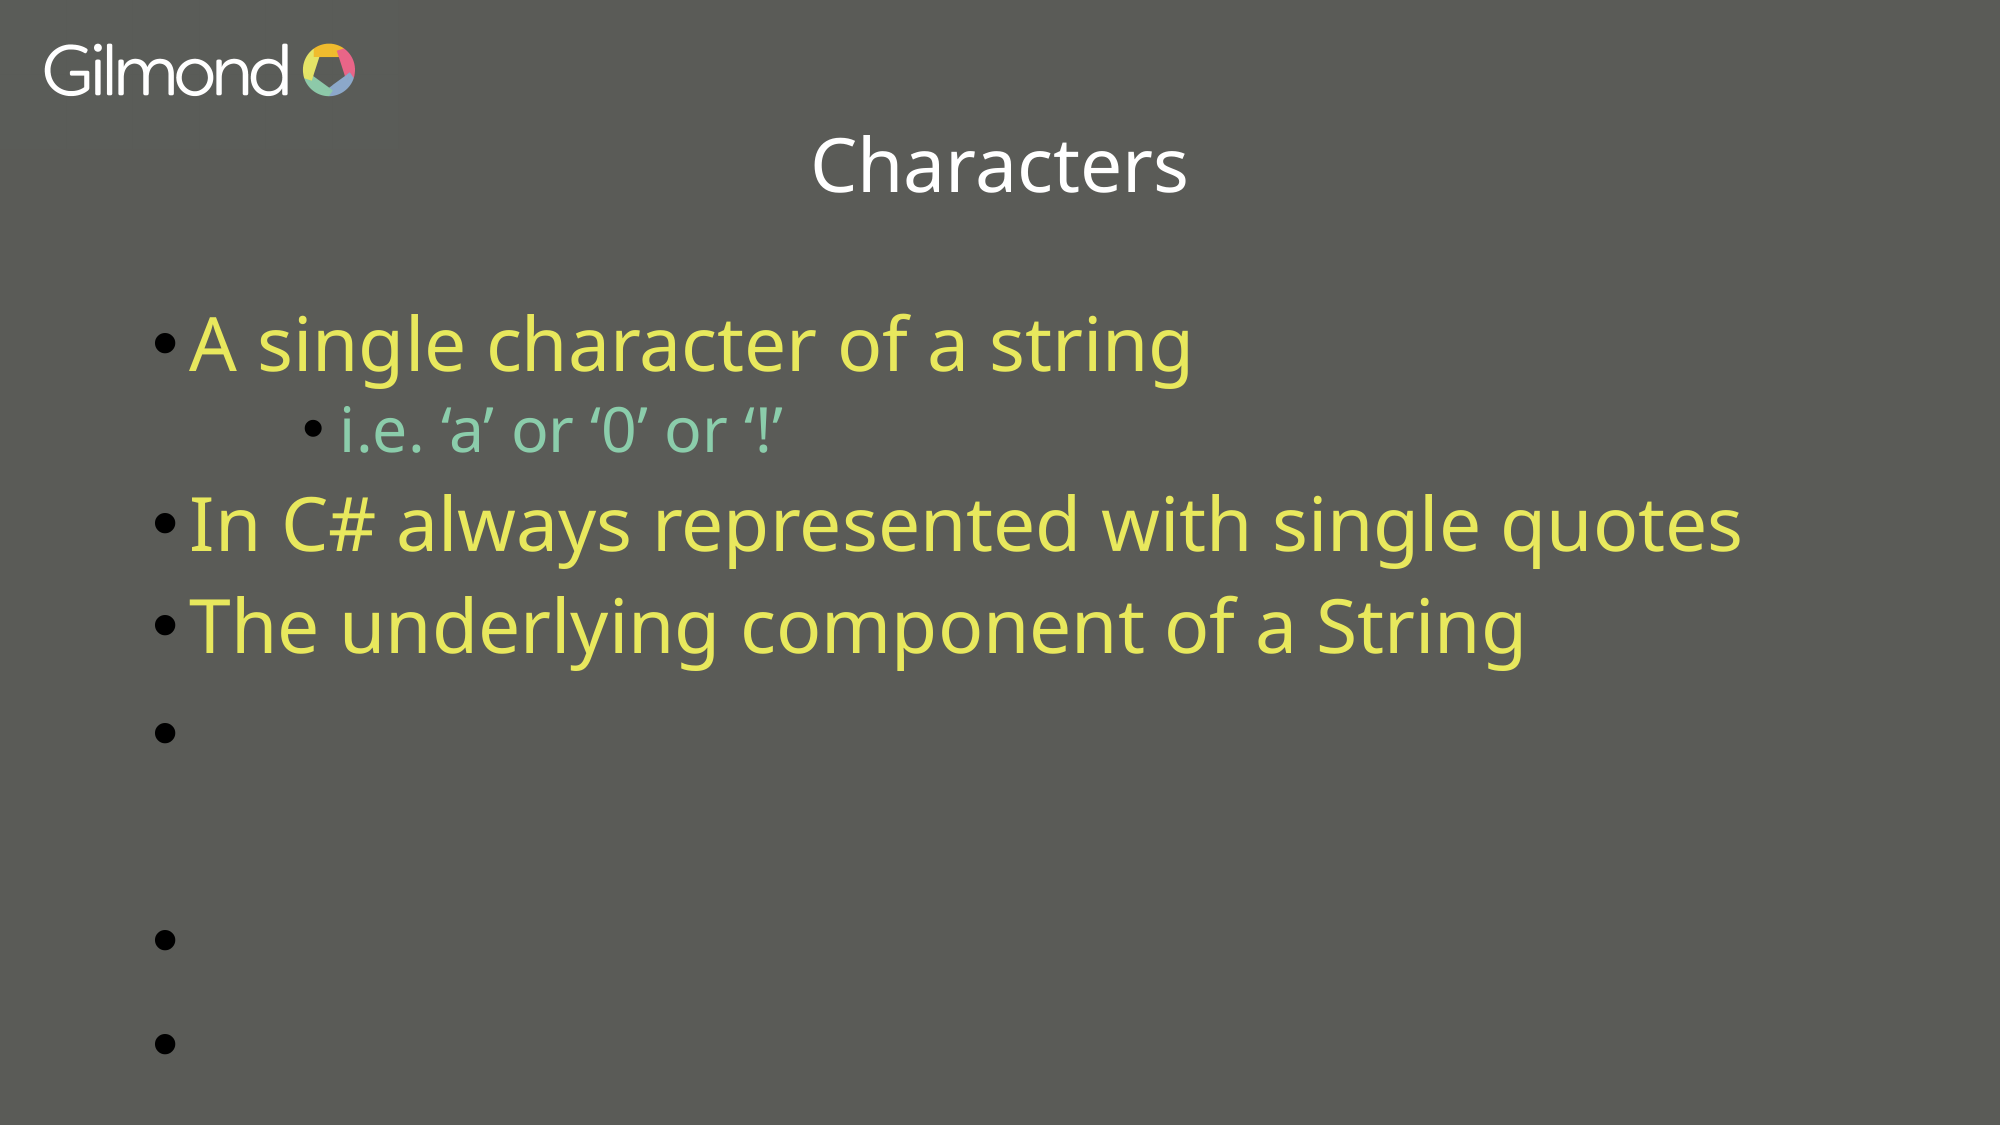

# Characters
A single character of a string
i.e. ‘a’ or ‘0’ or ‘!’
In C# always represented with single quotes
The underlying component of a String